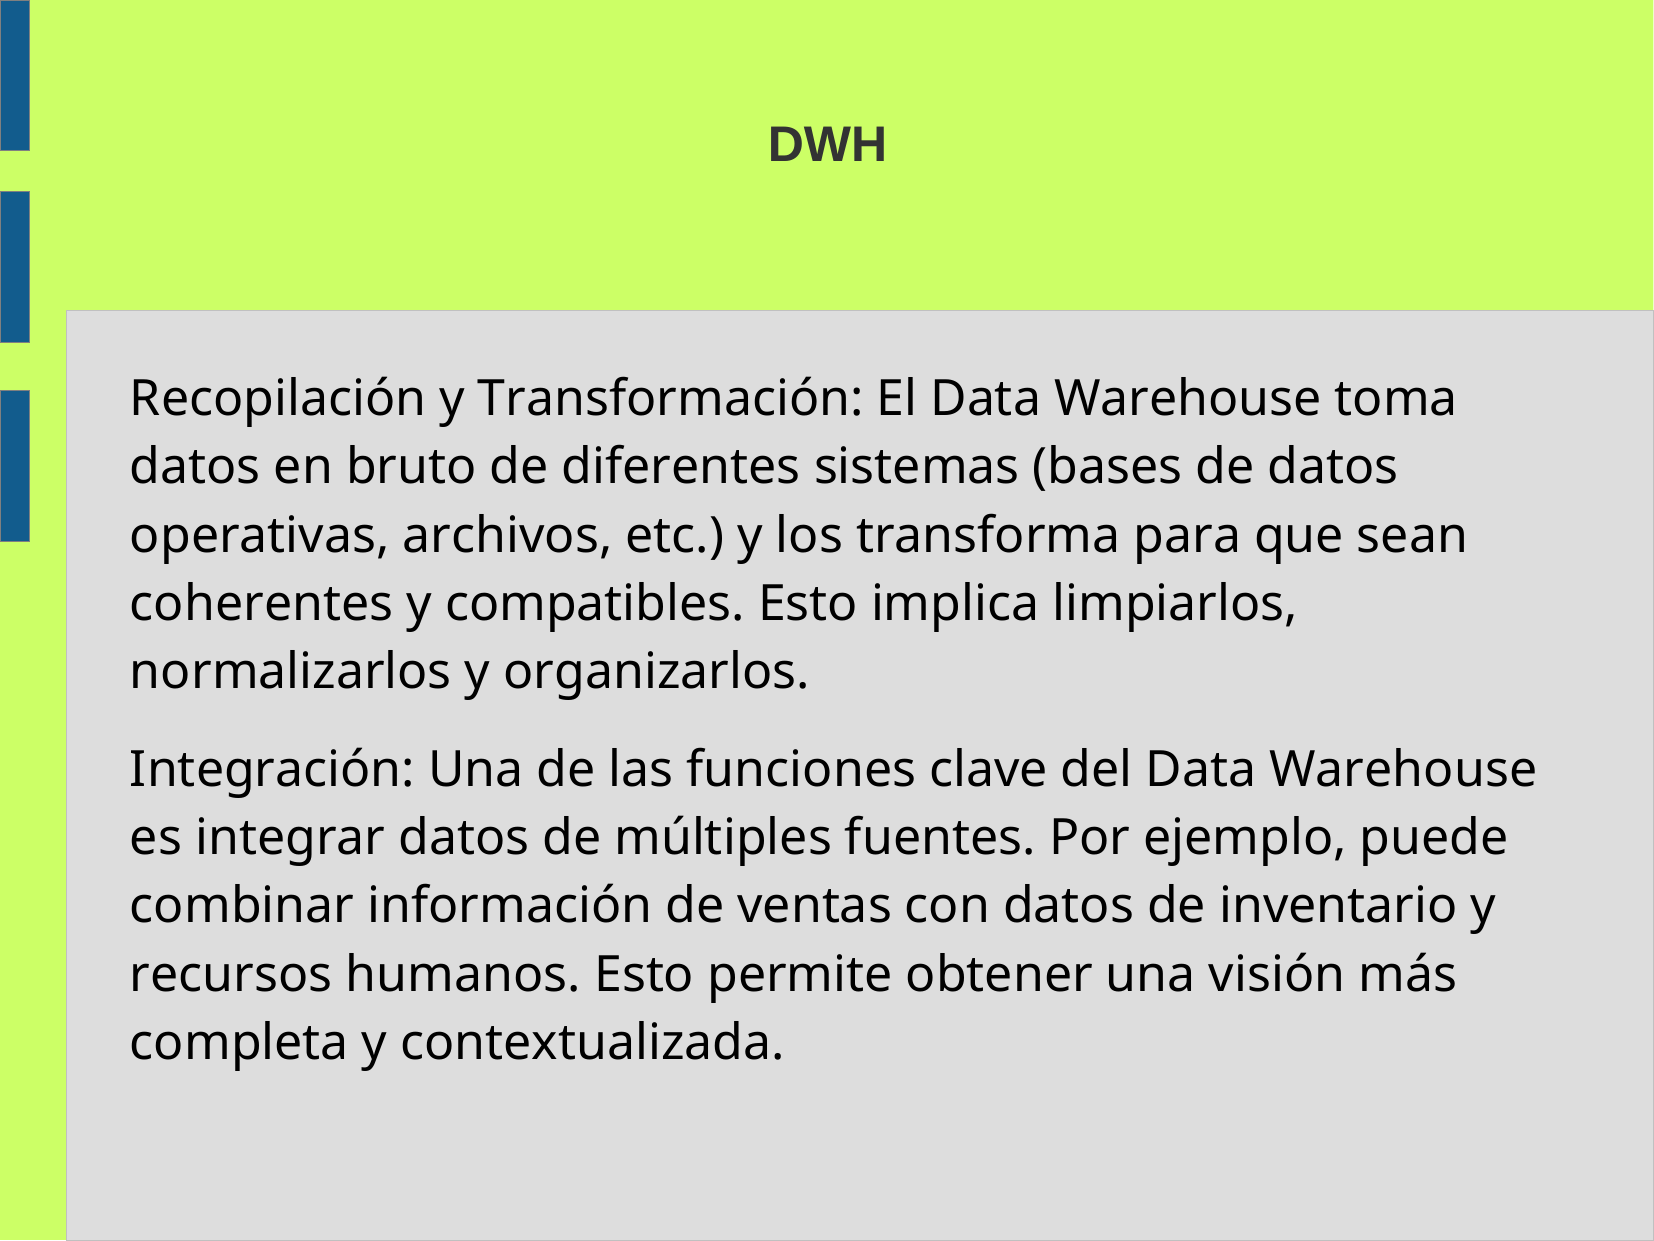

# DWH
Recopilación y Transformación: El Data Warehouse toma datos en bruto de diferentes sistemas (bases de datos operativas, archivos, etc.) y los transforma para que sean coherentes y compatibles. Esto implica limpiarlos, normalizarlos y organizarlos.
Integración: Una de las funciones clave del Data Warehouse es integrar datos de múltiples fuentes. Por ejemplo, puede combinar información de ventas con datos de inventario y recursos humanos. Esto permite obtener una visión más completa y contextualizada.